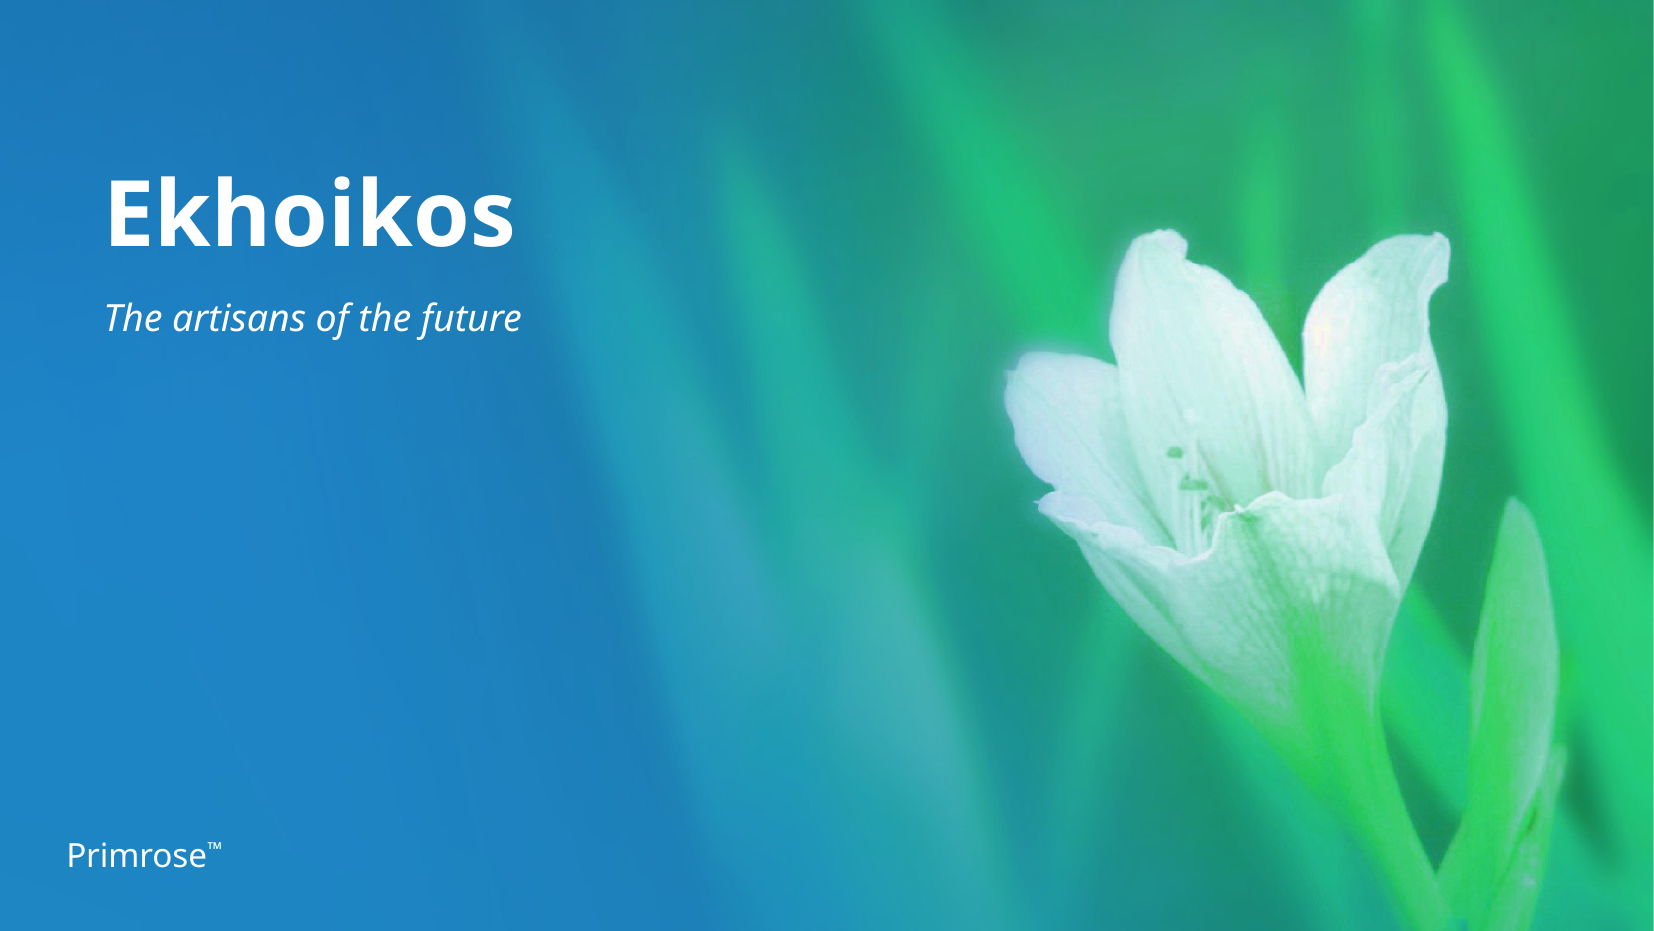

Ekhoikos
The artisans of the future
Primrose™